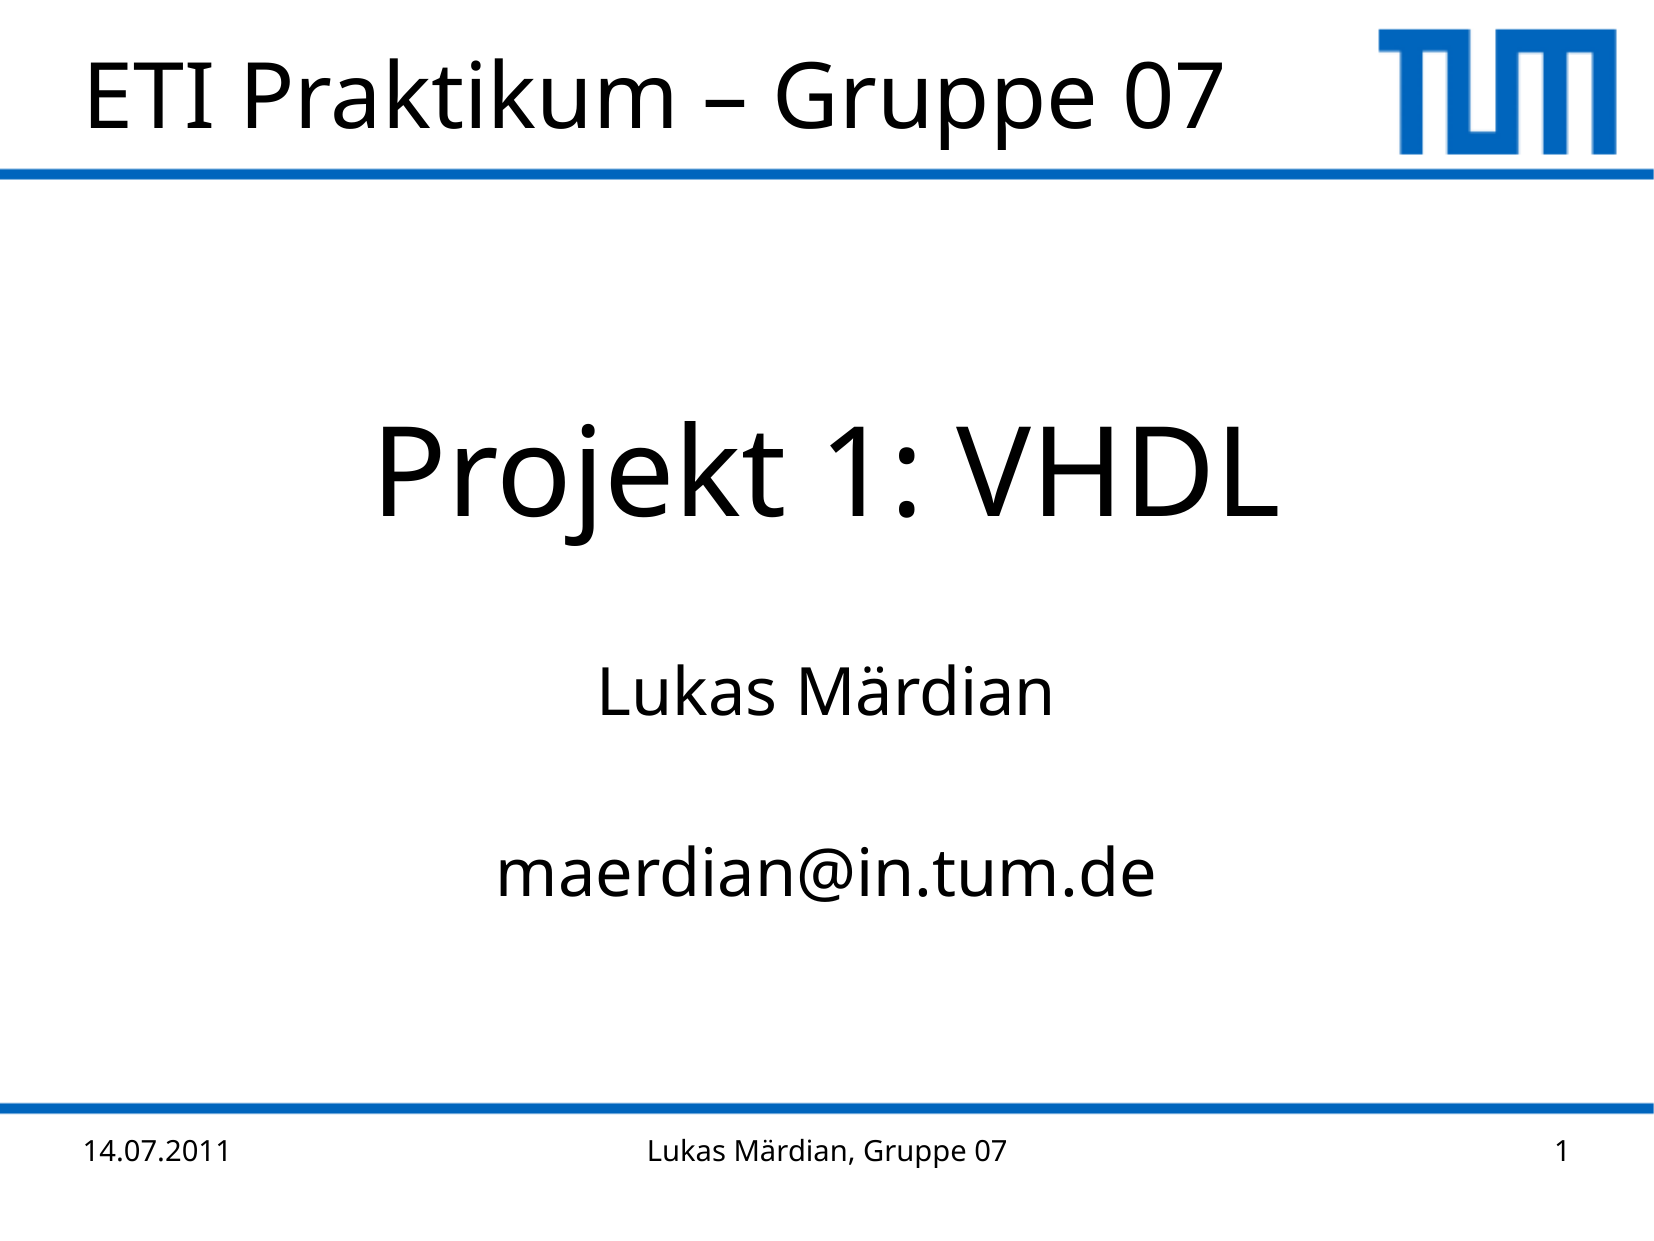

# ETI Praktikum – Gruppe 07
Projekt 1: VHDL
Lukas Märdian
maerdian@in.tum.de
14.07.2011
Lukas Märdian, Gruppe 07
1